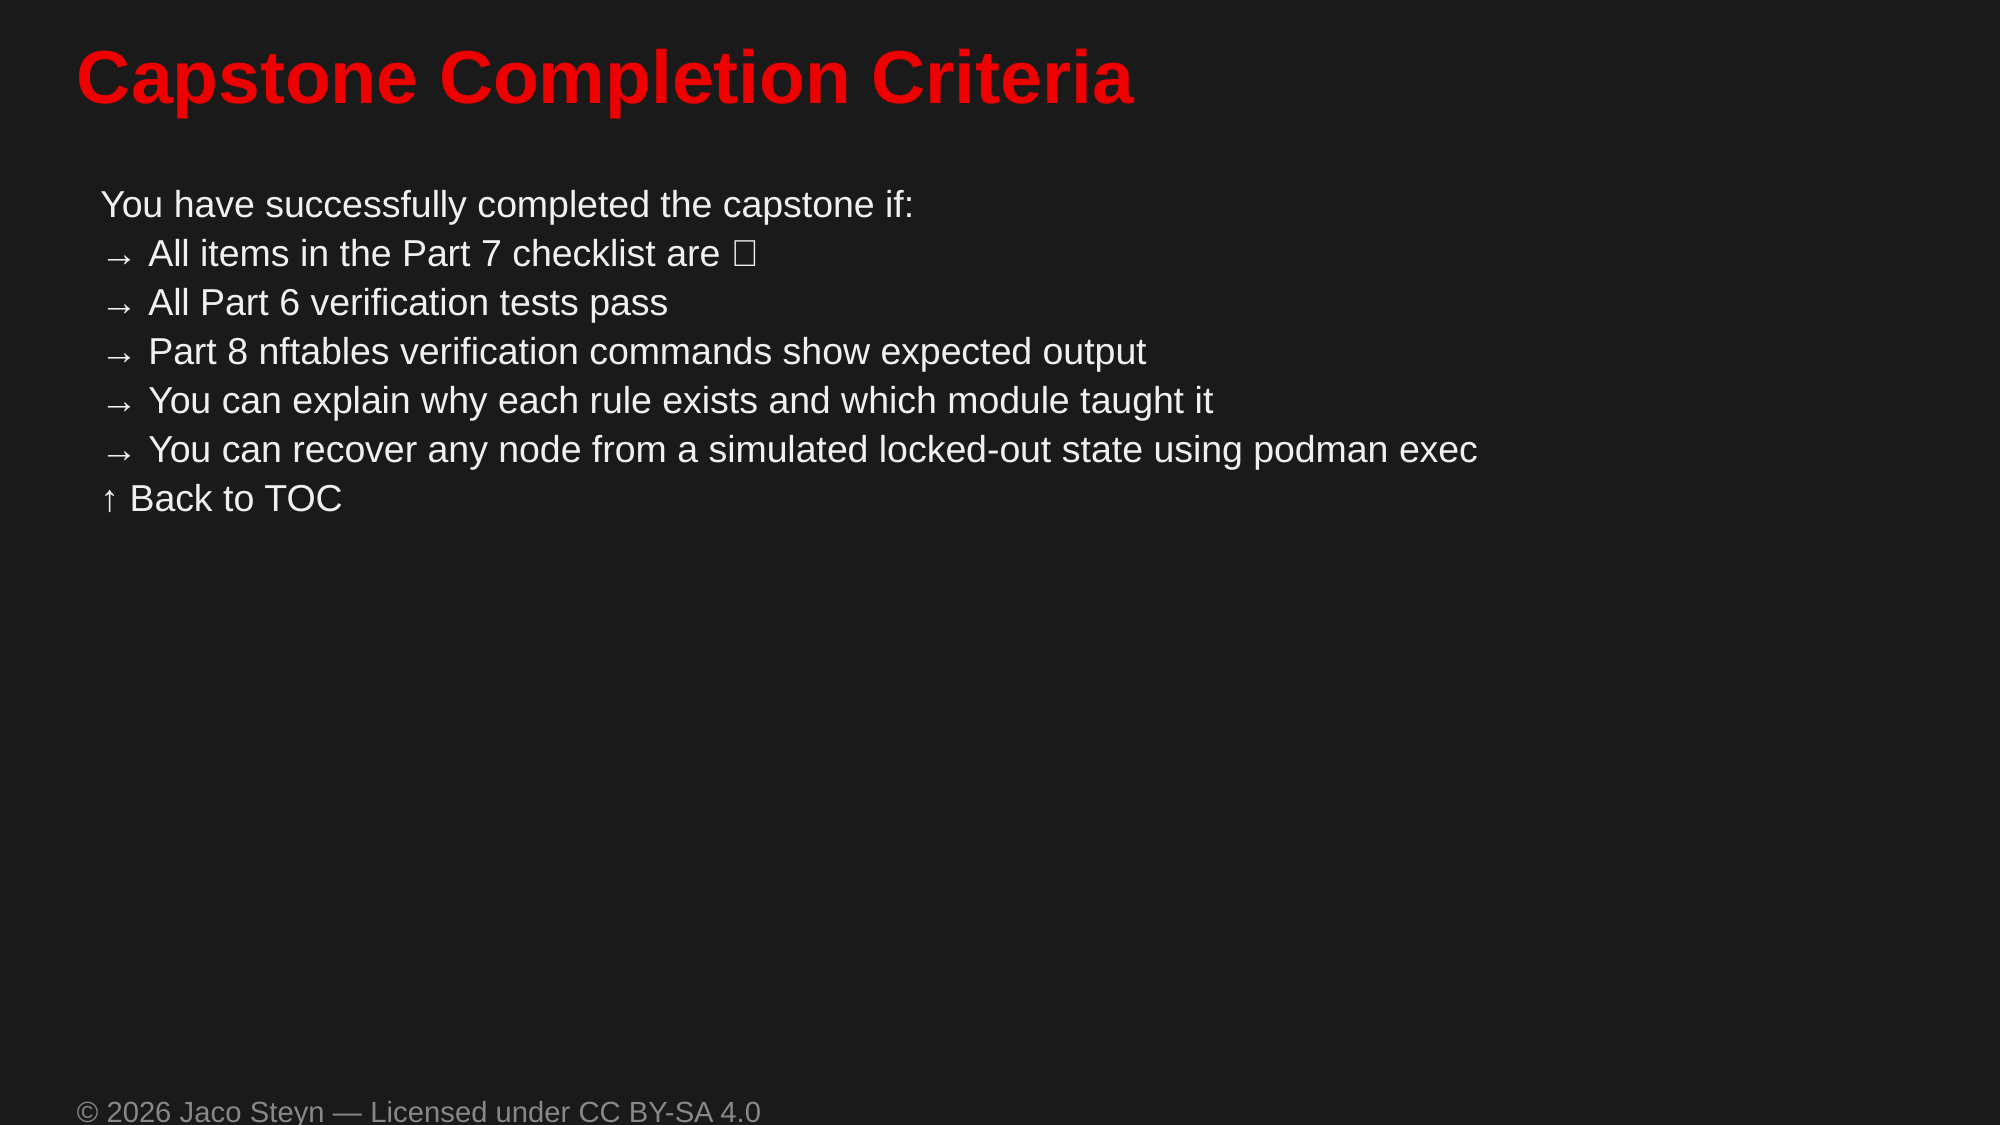

Capstone Completion Criteria
You have successfully completed the capstone if:
→ All items in the Part 7 checklist are ✅
→ All Part 6 verification tests pass
→ Part 8 nftables verification commands show expected output
→ You can explain why each rule exists and which module taught it
→ You can recover any node from a simulated locked-out state using podman exec
↑ Back to TOC
© 2026 Jaco Steyn — Licensed under CC BY-SA 4.0